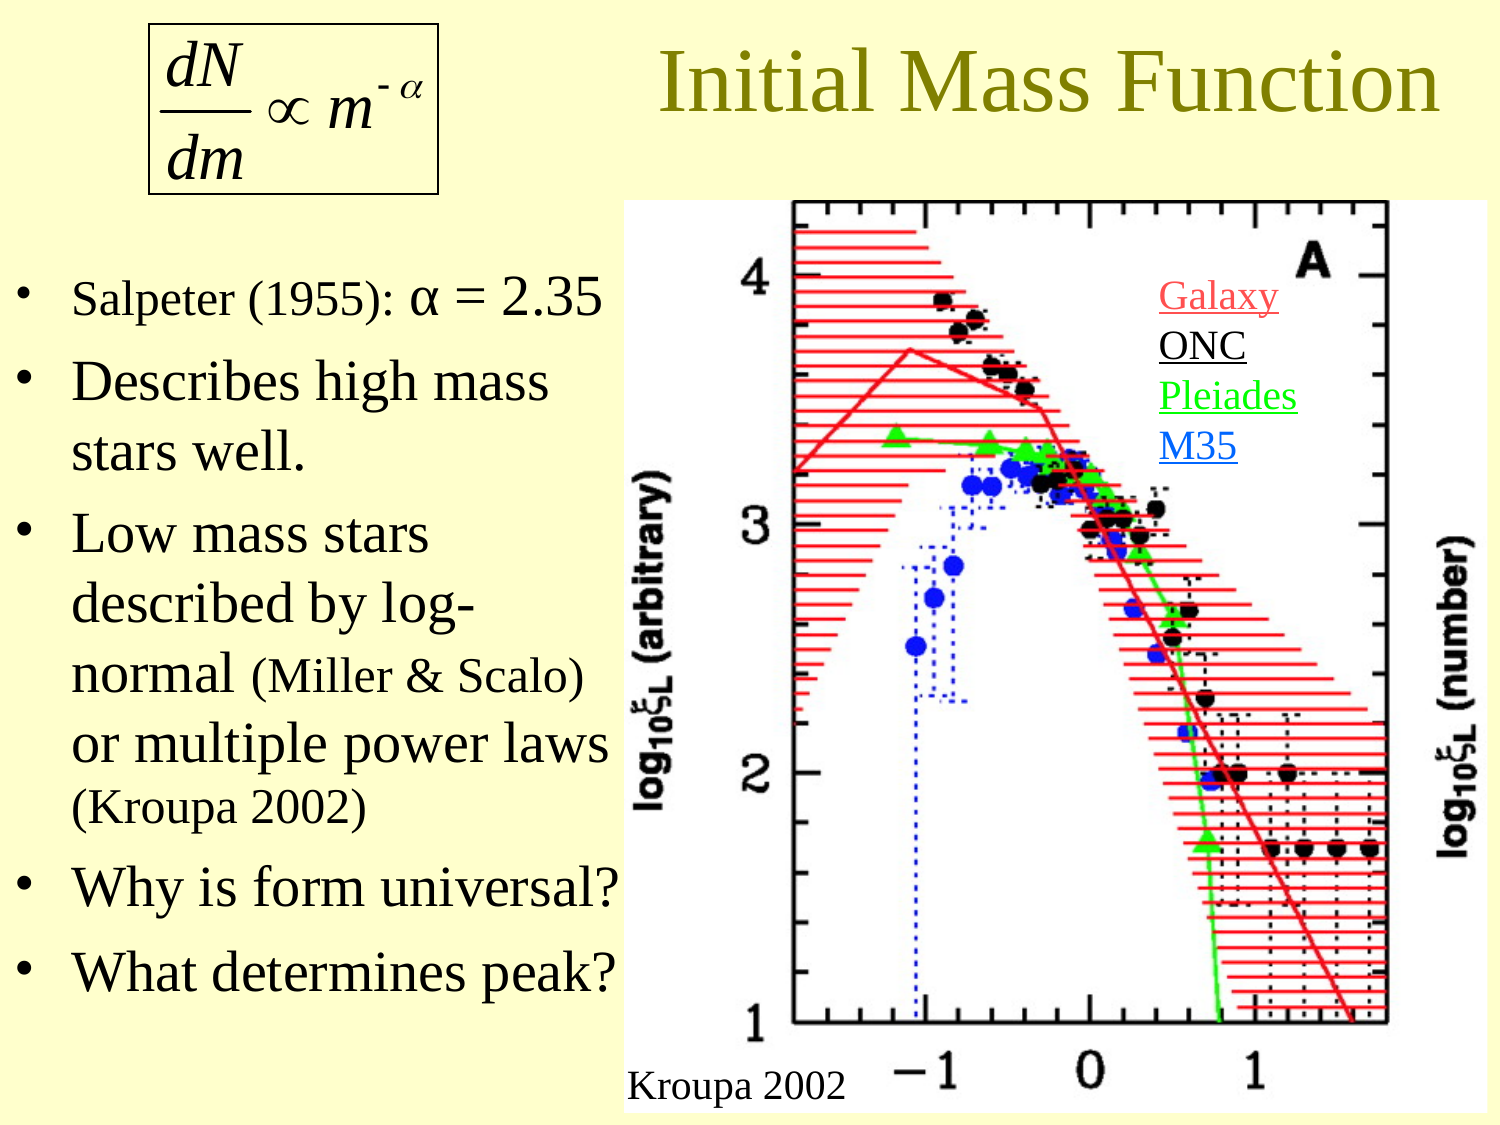

# Initial Mass Function
Salpeter (1955): α = 2.35
Describes high mass stars well.
Low mass stars described by log-normal (Miller & Scalo) or multiple power laws (Kroupa 2002)
Why is form universal?
What determines peak?
Galaxy
ONC
Pleiades
M35
Kroupa 2002